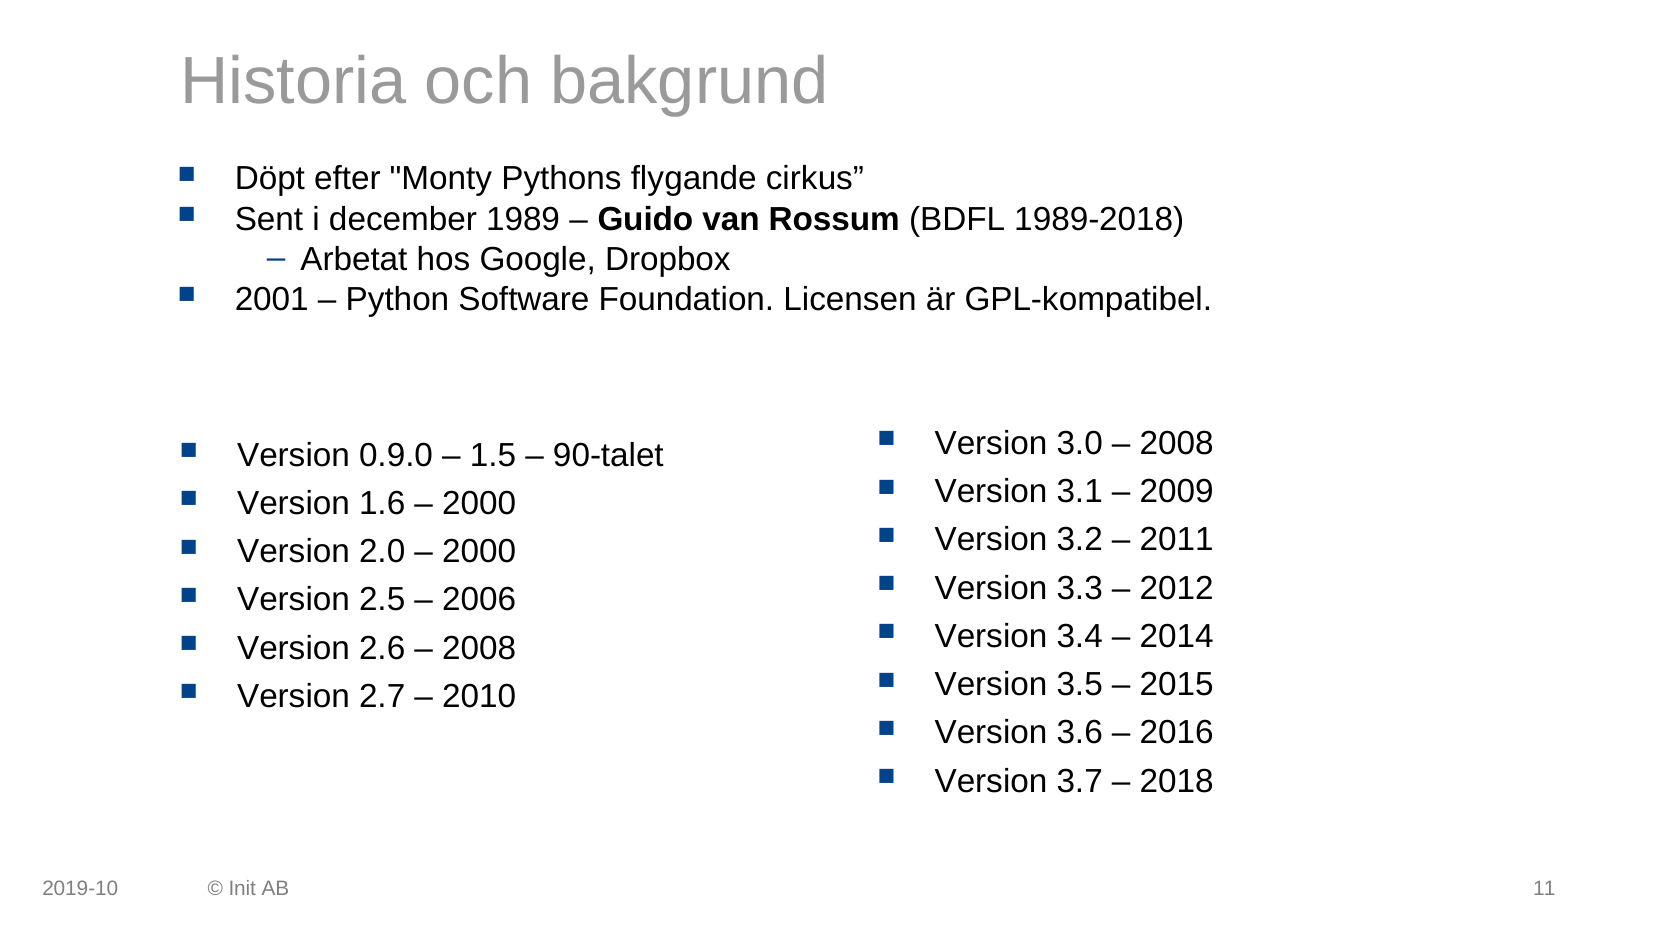

Historia och bakgrund
Döpt efter "Monty Pythons flygande cirkus”
Sent i december 1989 – Guido van Rossum (BDFL 1989-2018)
Arbetat hos Google, Dropbox
2001 – Python Software Foundation. Licensen är GPL-kompatibel.
Version 3.0 – 2008
Version 3.1 – 2009
Version 3.2 – 2011
Version 3.3 – 2012
Version 3.4 – 2014
Version 3.5 – 2015
Version 3.6 – 2016
Version 3.7 – 2018
Version 0.9.0 – 1.5 – 90-talet
Version 1.6 – 2000
Version 2.0 – 2000
Version 2.5 – 2006
Version 2.6 – 2008
Version 2.7 – 2010
2019-10
© Init AB